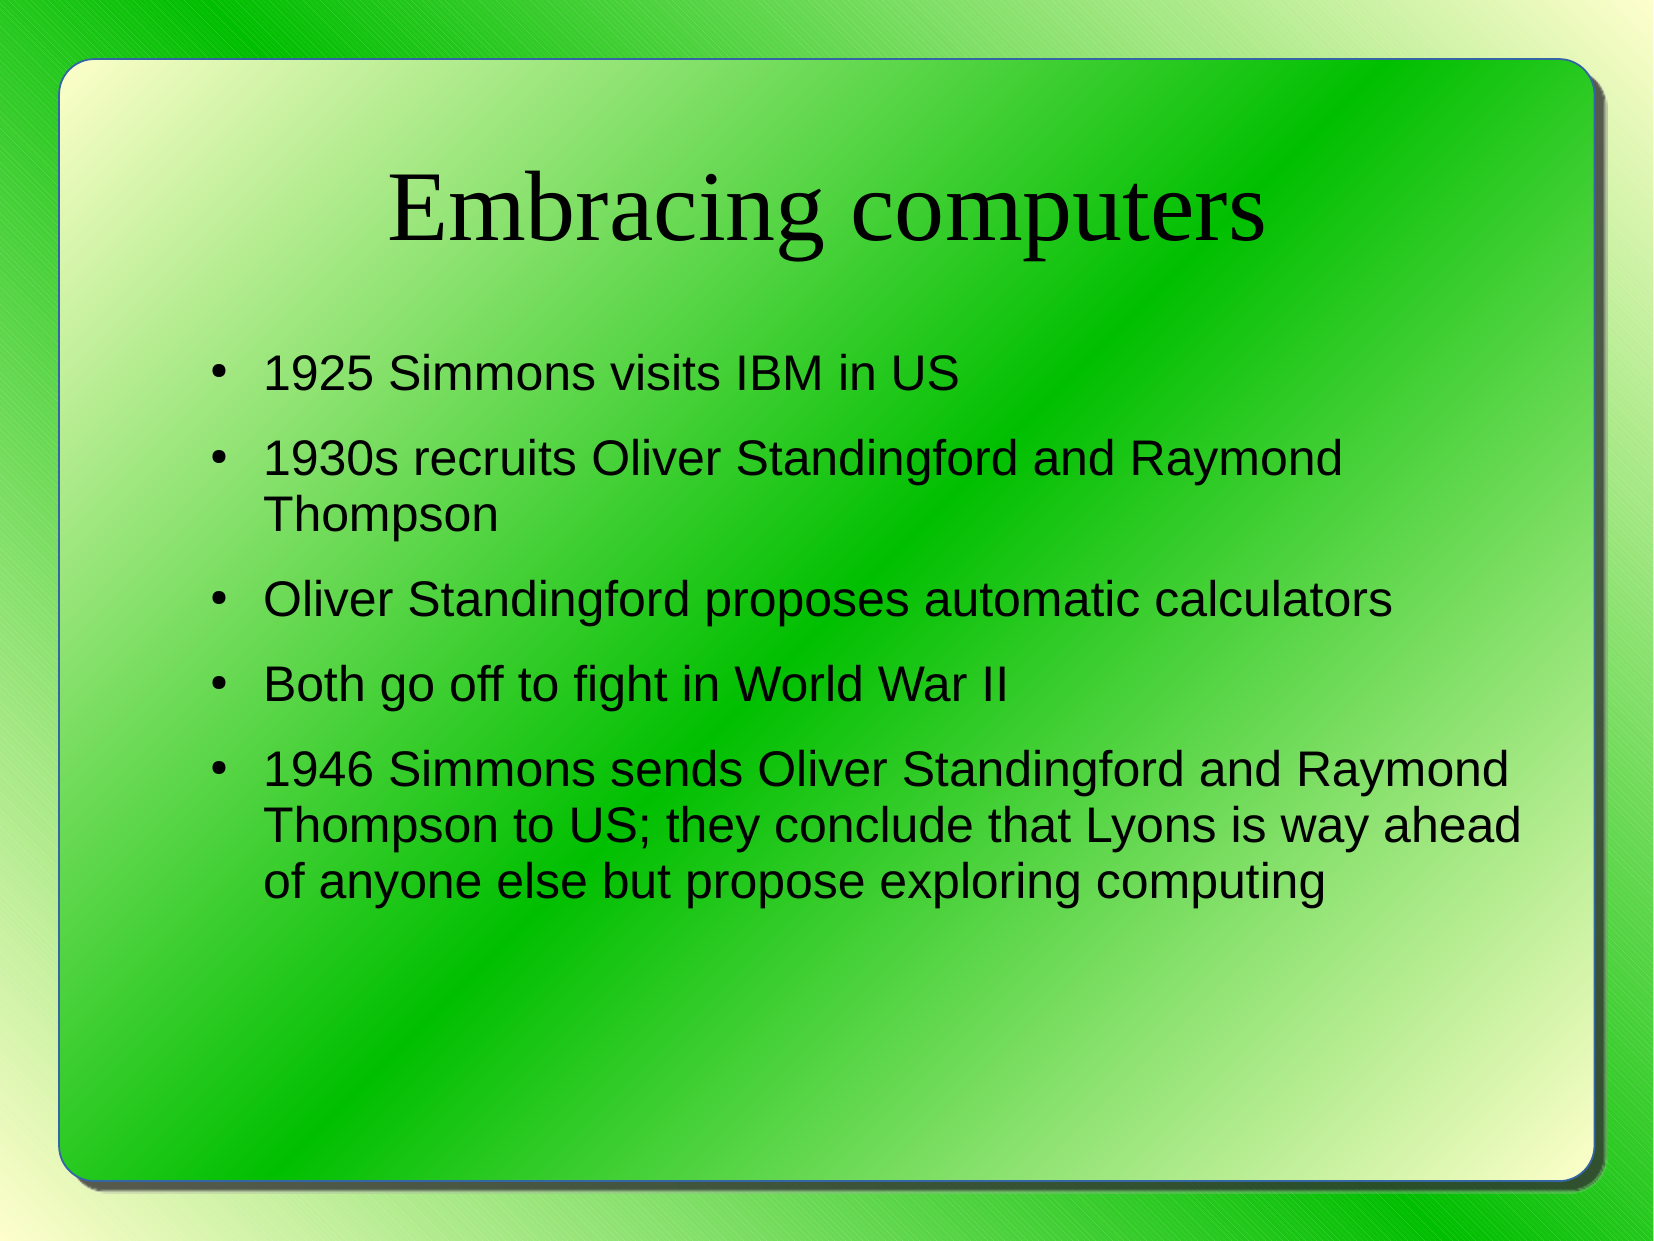

# Embracing computers
1925 Simmons visits IBM in US
1930s recruits Oliver Standingford and Raymond Thompson
Oliver Standingford proposes automatic calculators
Both go off to fight in World War II
1946 Simmons sends Oliver Standingford and Raymond Thompson to US; they conclude that Lyons is way ahead of anyone else but propose exploring computing